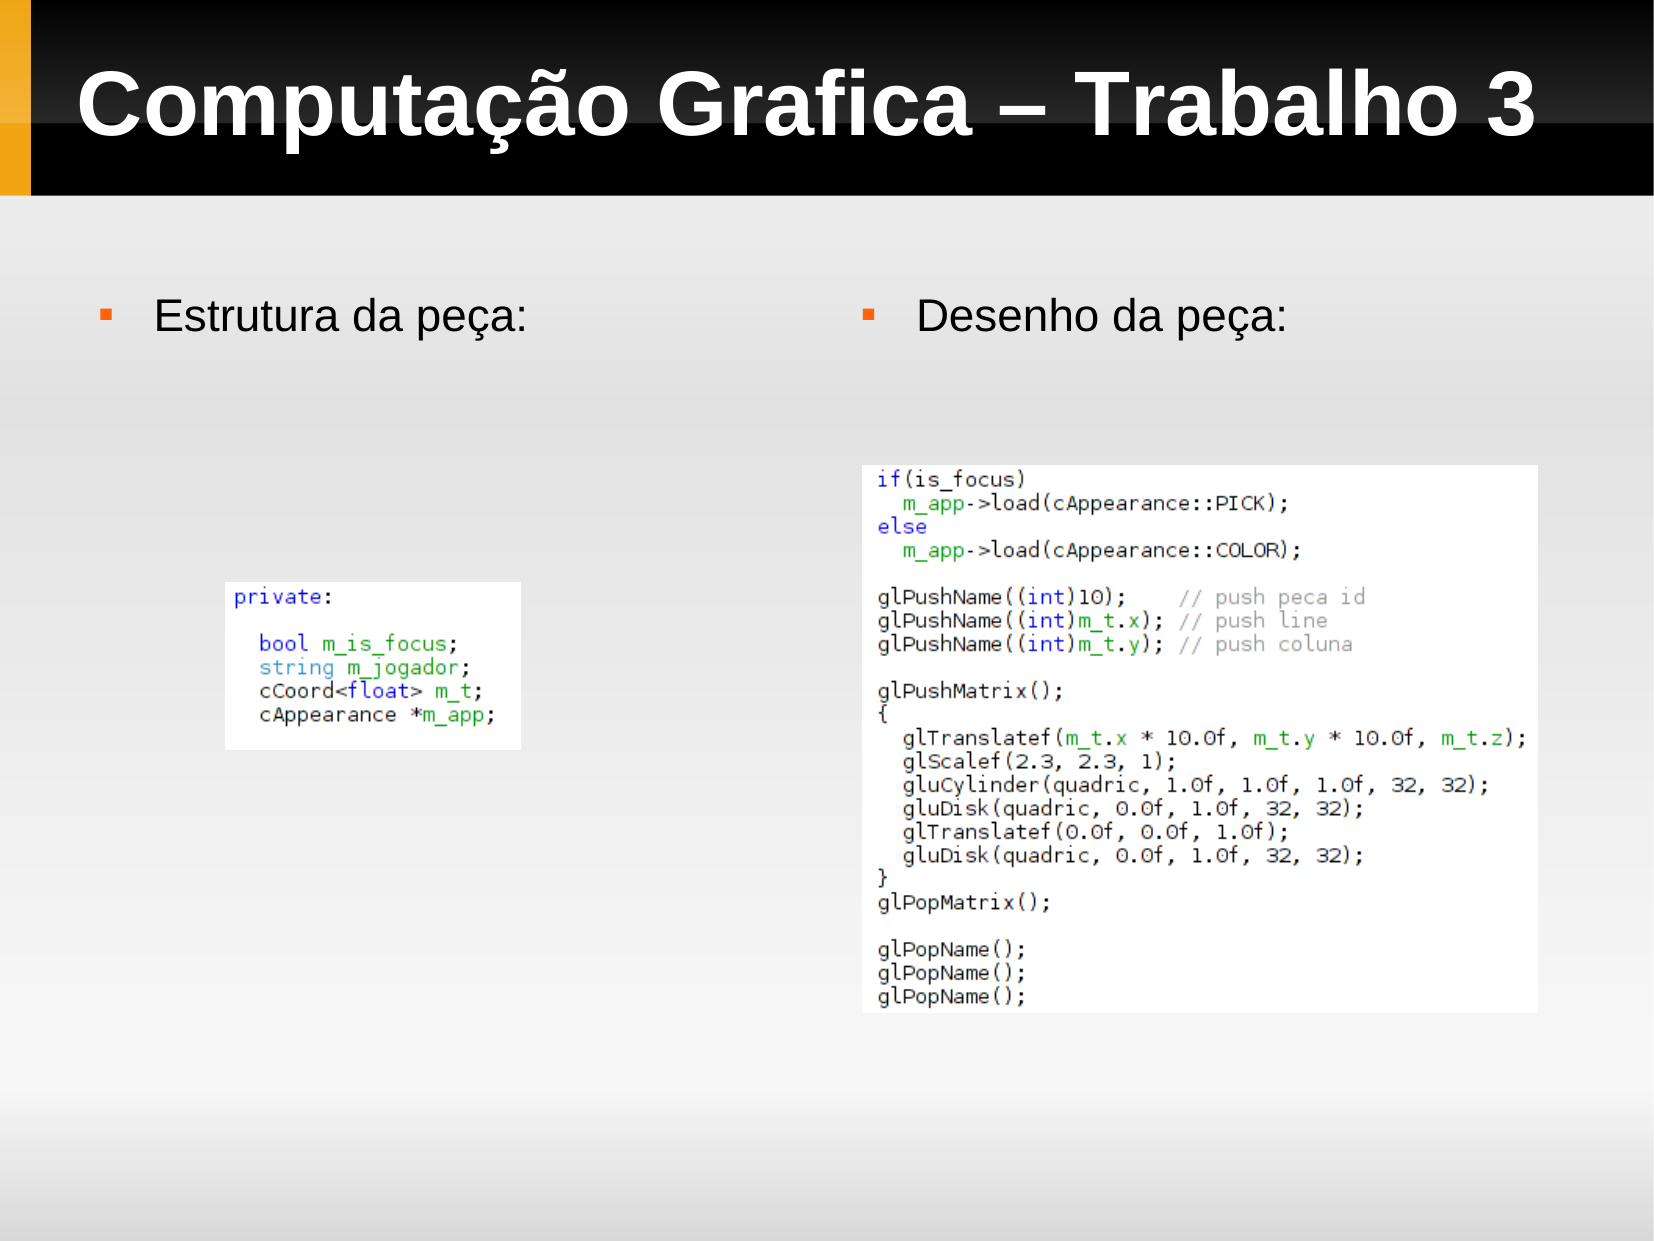

# Computação Grafica – Trabalho 3
Estrutura da peça:
Desenho da peça: